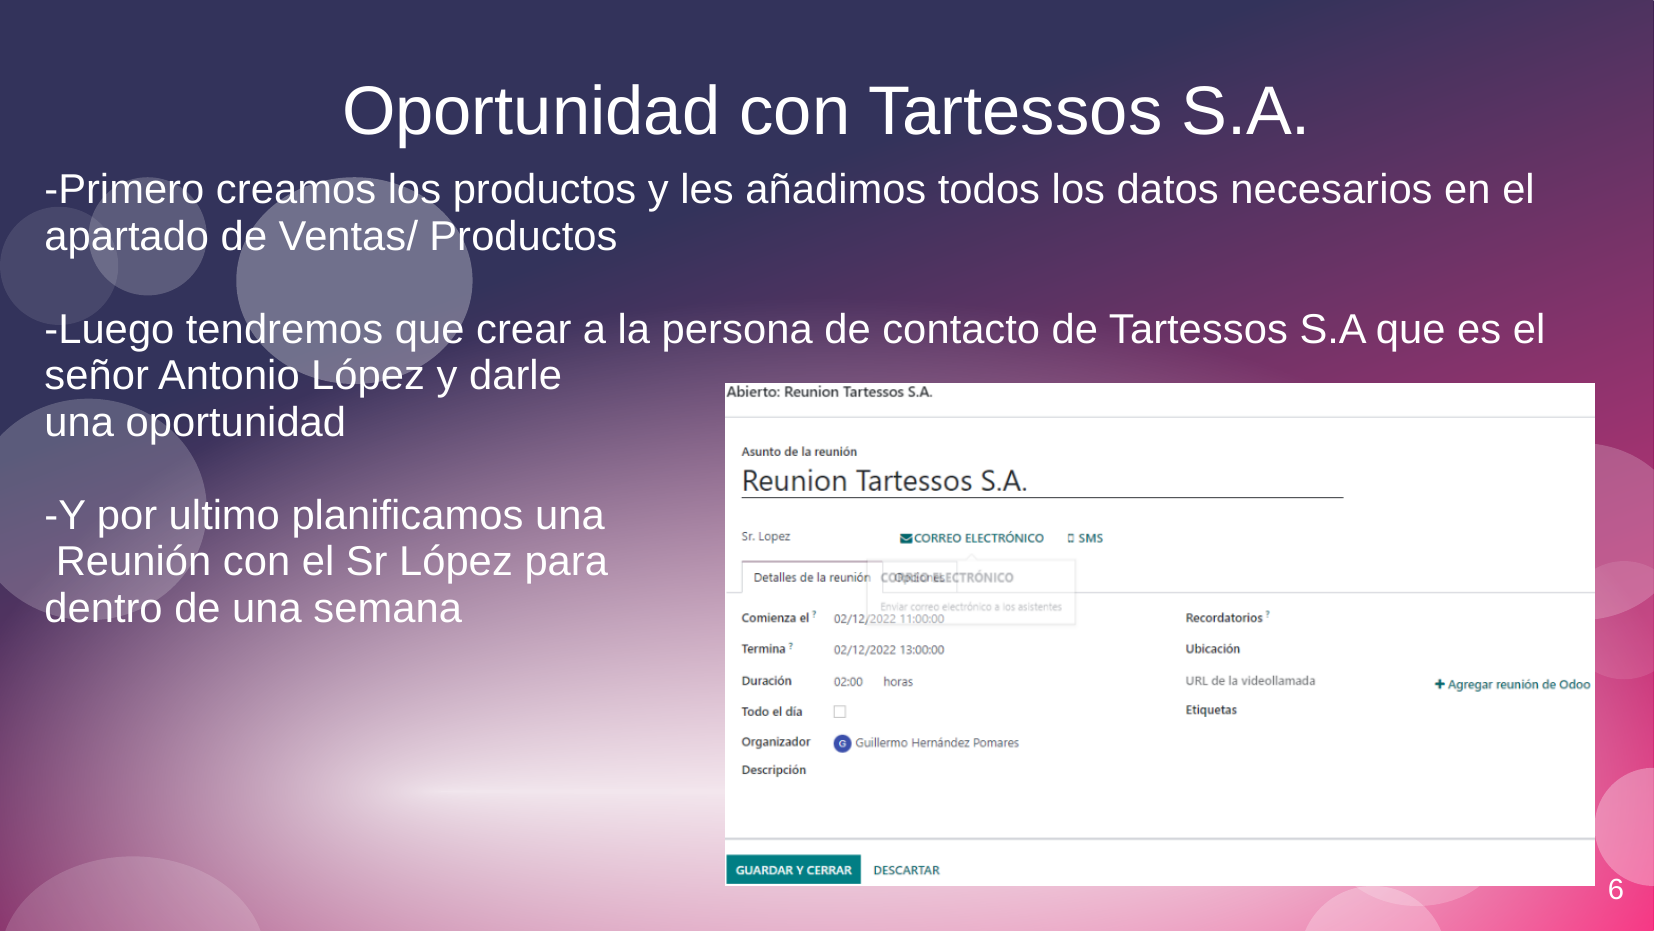

# Oportunidad con Tartessos S.A.
-Primero creamos los productos y les añadimos todos los datos necesarios en el apartado de Ventas/ Productos
-Luego tendremos que crear a la persona de contacto de Tartessos S.A que es el señor Antonio López y darle
una oportunidad
-Y por ultimo planificamos una
 Reunión con el Sr López para
dentro de una semana